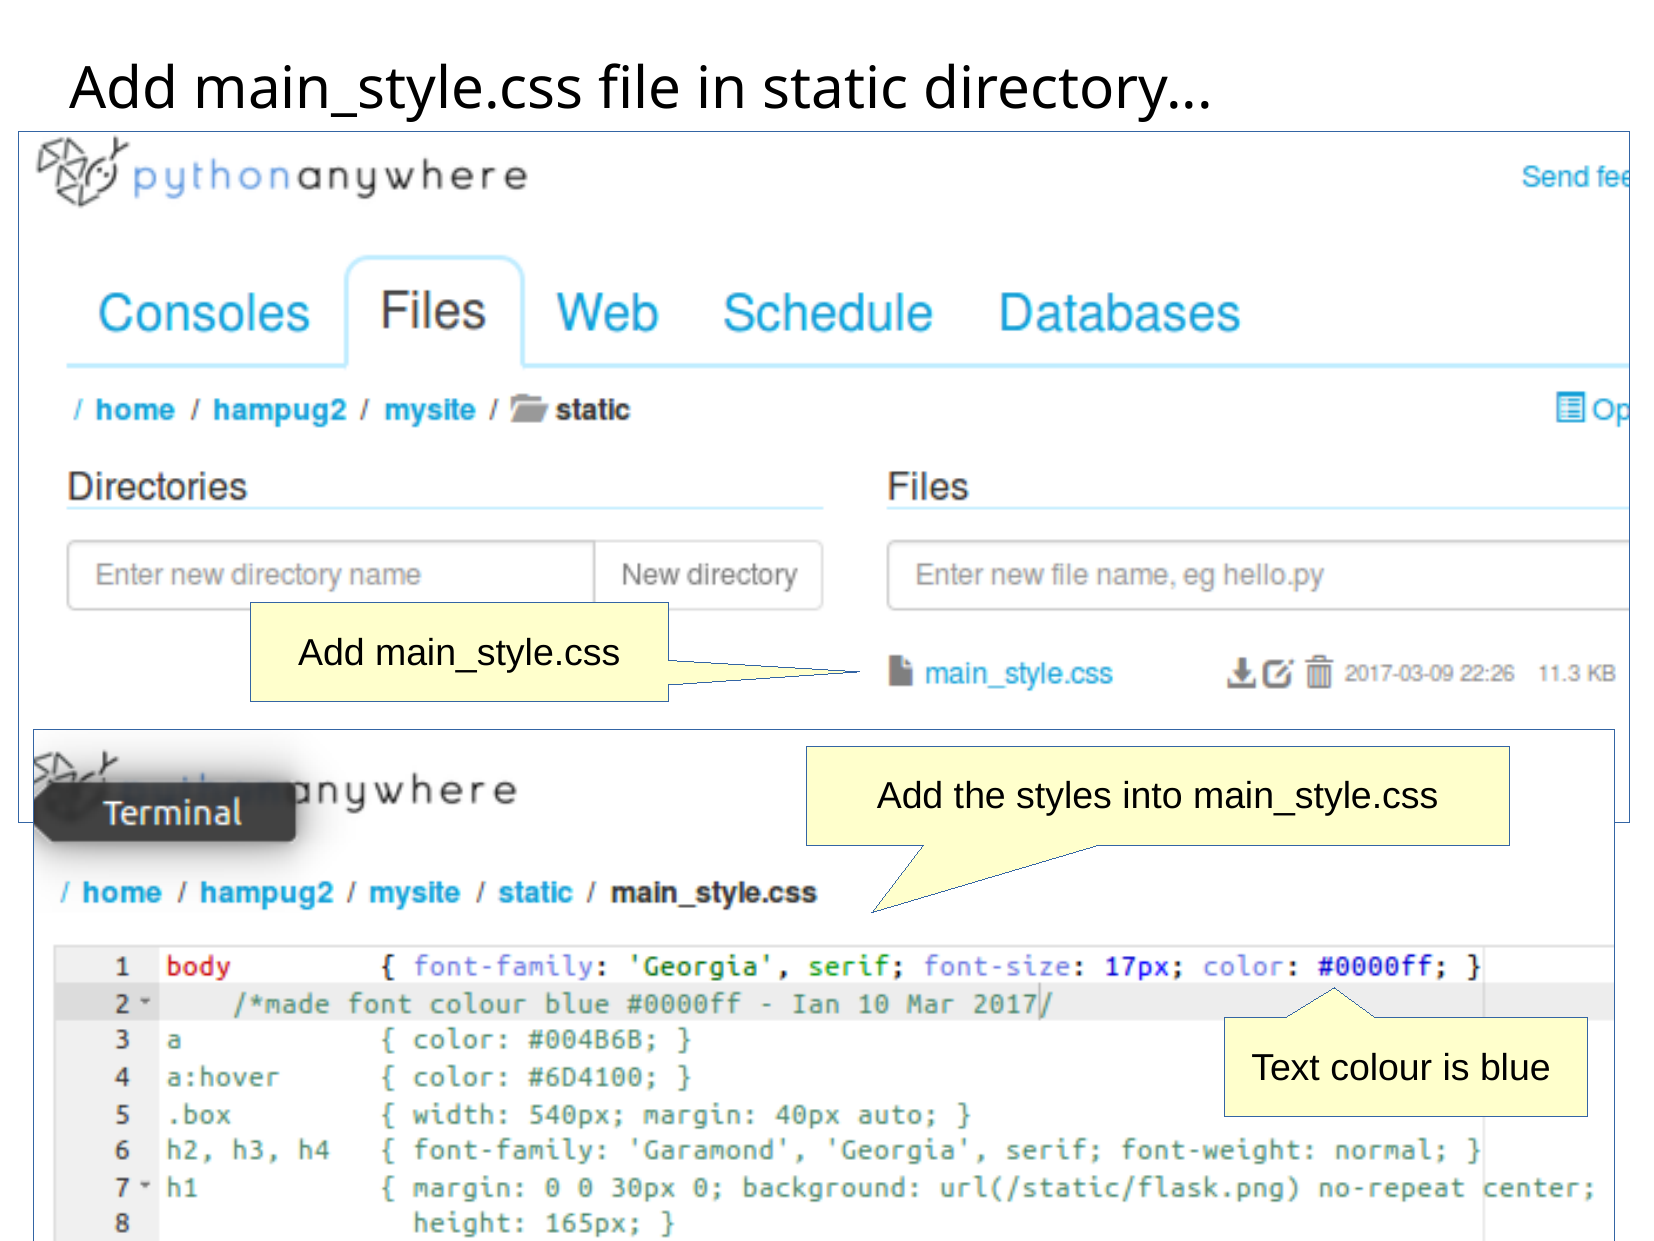

Add main_style.css file in static directory...
Add main_style.css
Add the styles into main_style.css
Text colour is blue